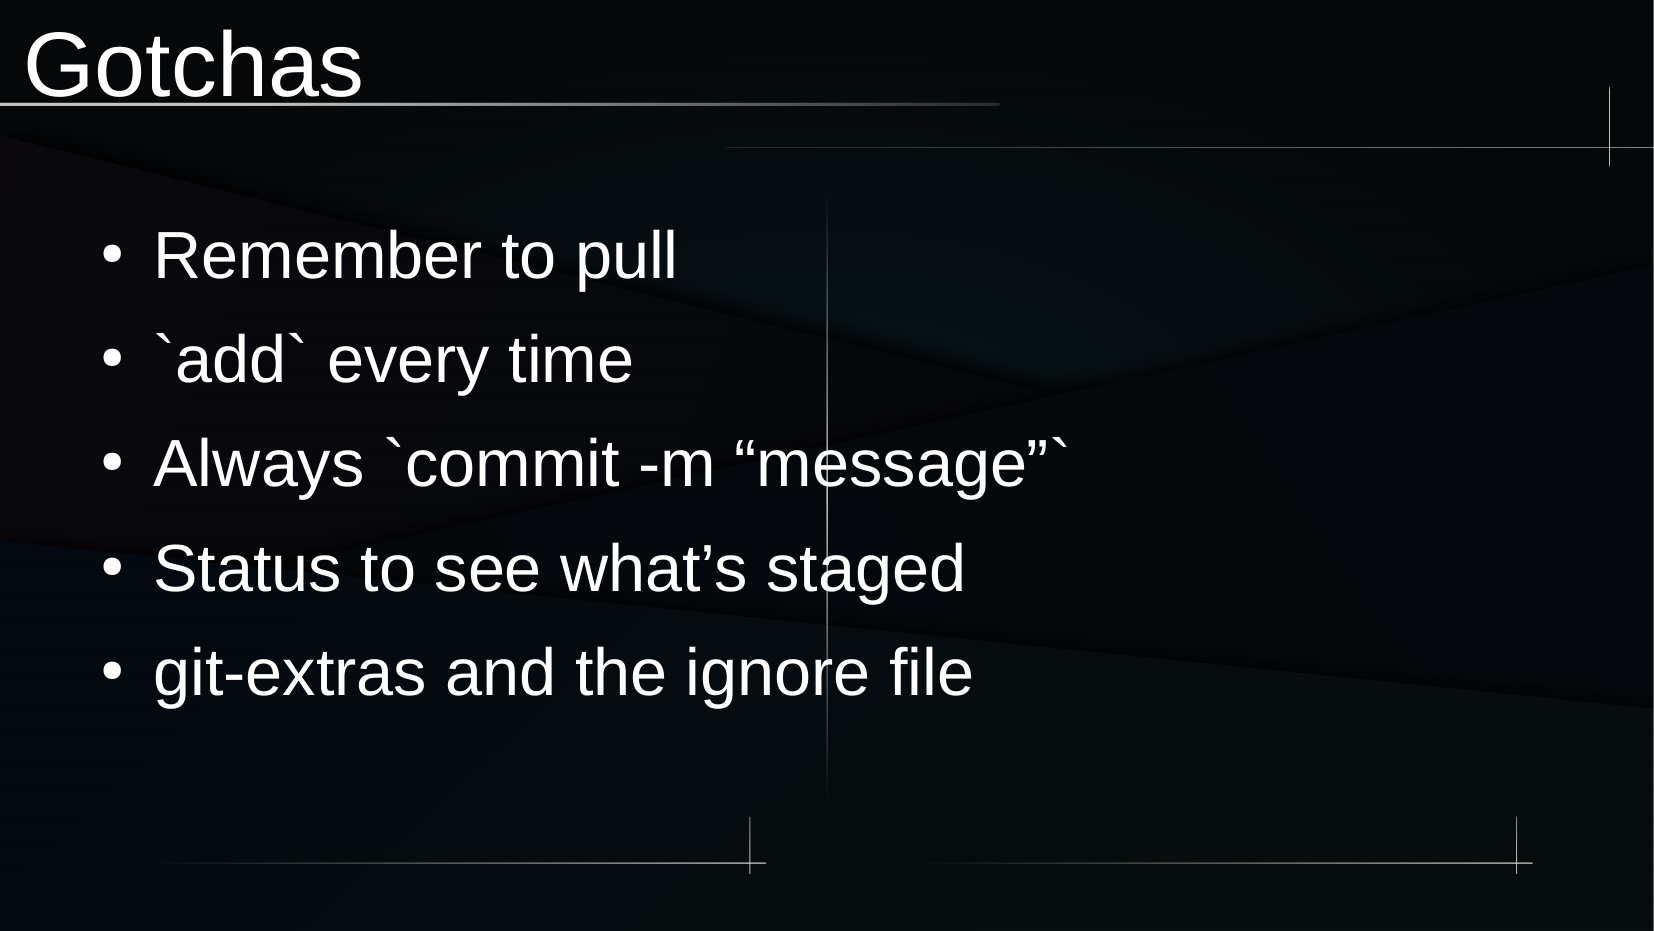

# Gotchas
Remember to pull
`add` every time
Always `commit -m “message”`
Status to see what’s staged
git-extras and the ignore file